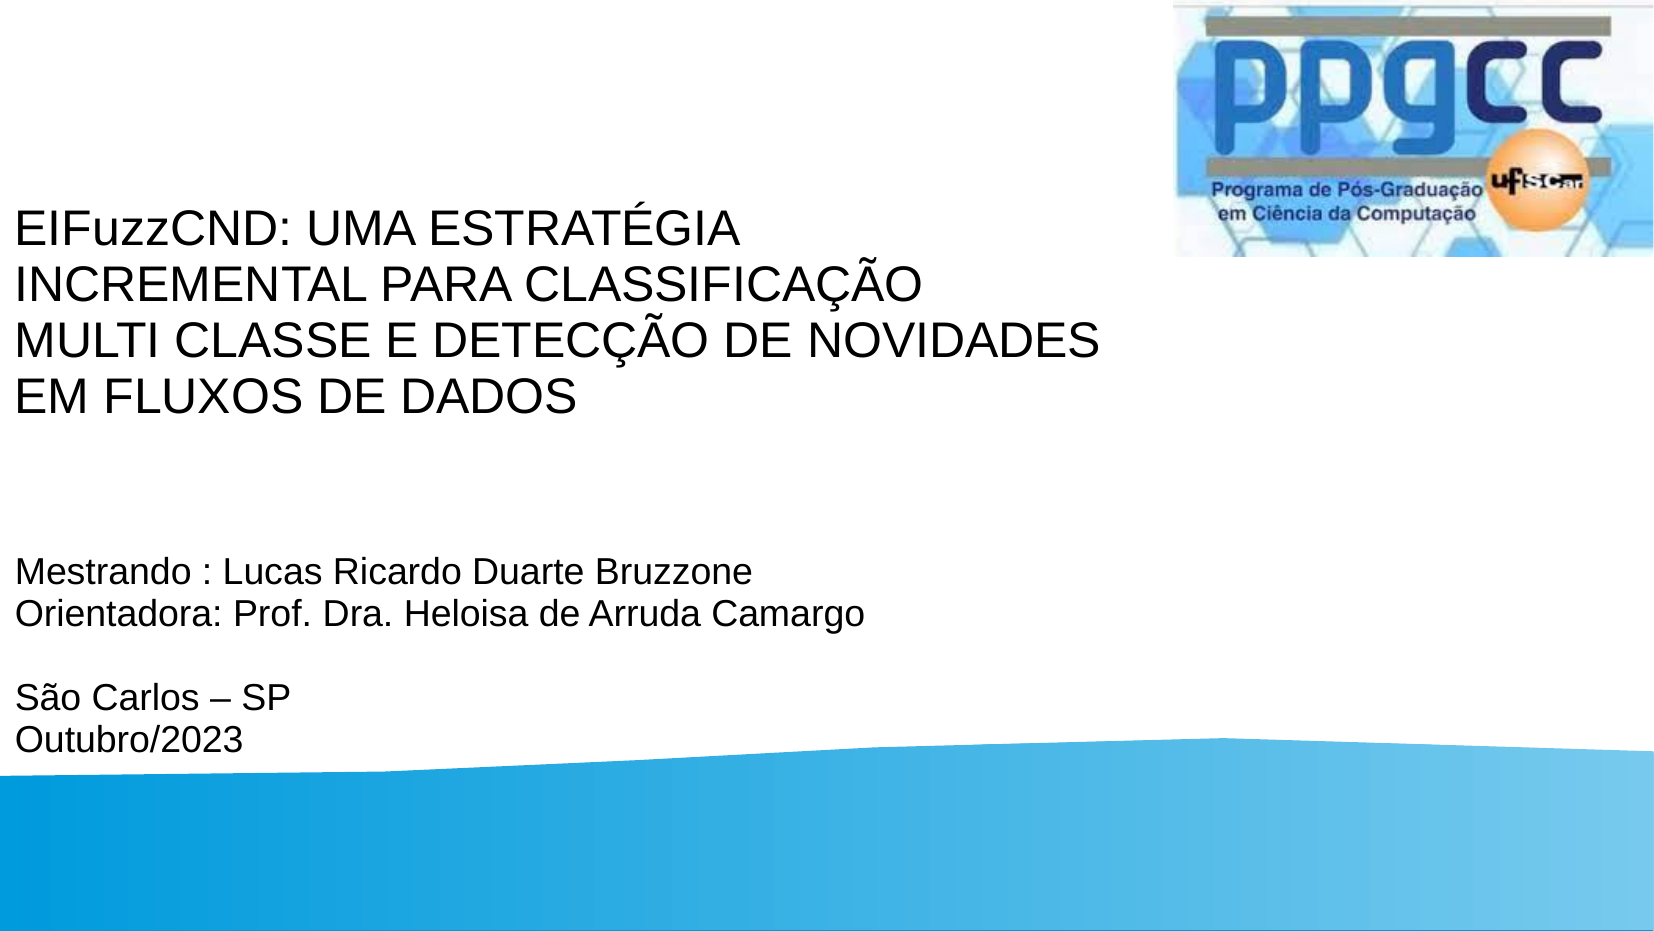

EIFuzzCND: UMA ESTRATÉGIA​
INCREMENTAL PARA CLASSIFICAÇÃO​
MULTI CLASSE E DETECÇÃO DE NOVIDADES​
EM FLUXOS DE DADOS​
Mestrando : Lucas Ricardo Duarte Bruzzone​
Orientadora: Prof. Dra. Heloisa de Arruda Camargo​
São Carlos – SP​
Outubro/2023